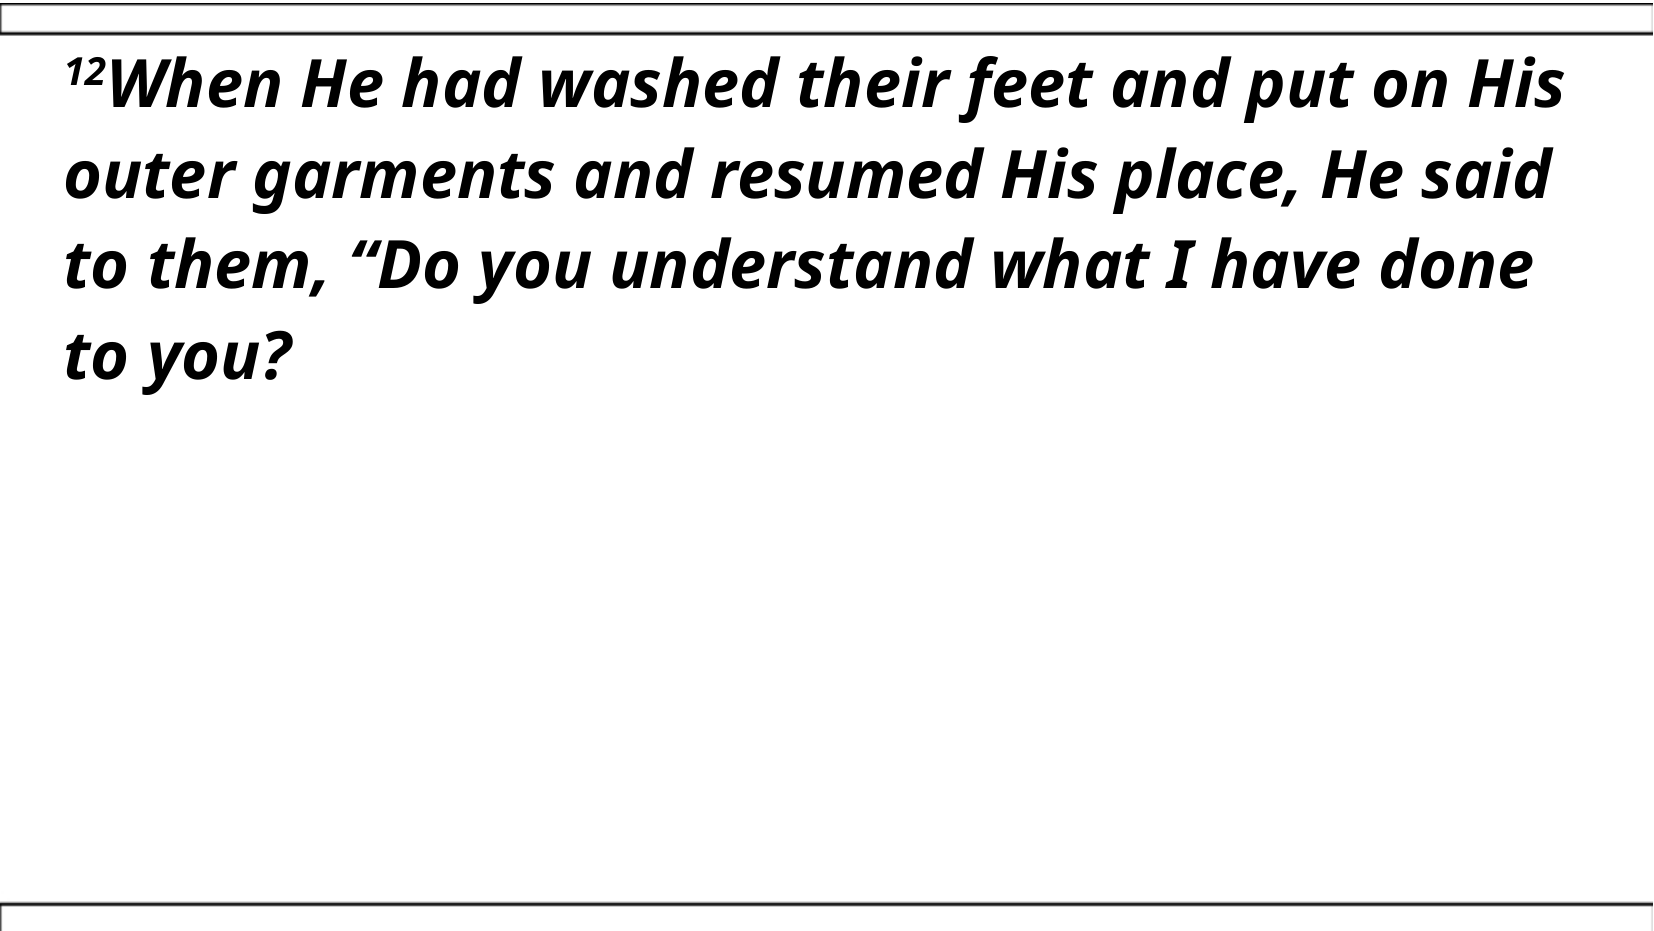

12When He had washed their feet and put on His outer garments and resumed His place, He said to them, “Do you understand what I have done to you?